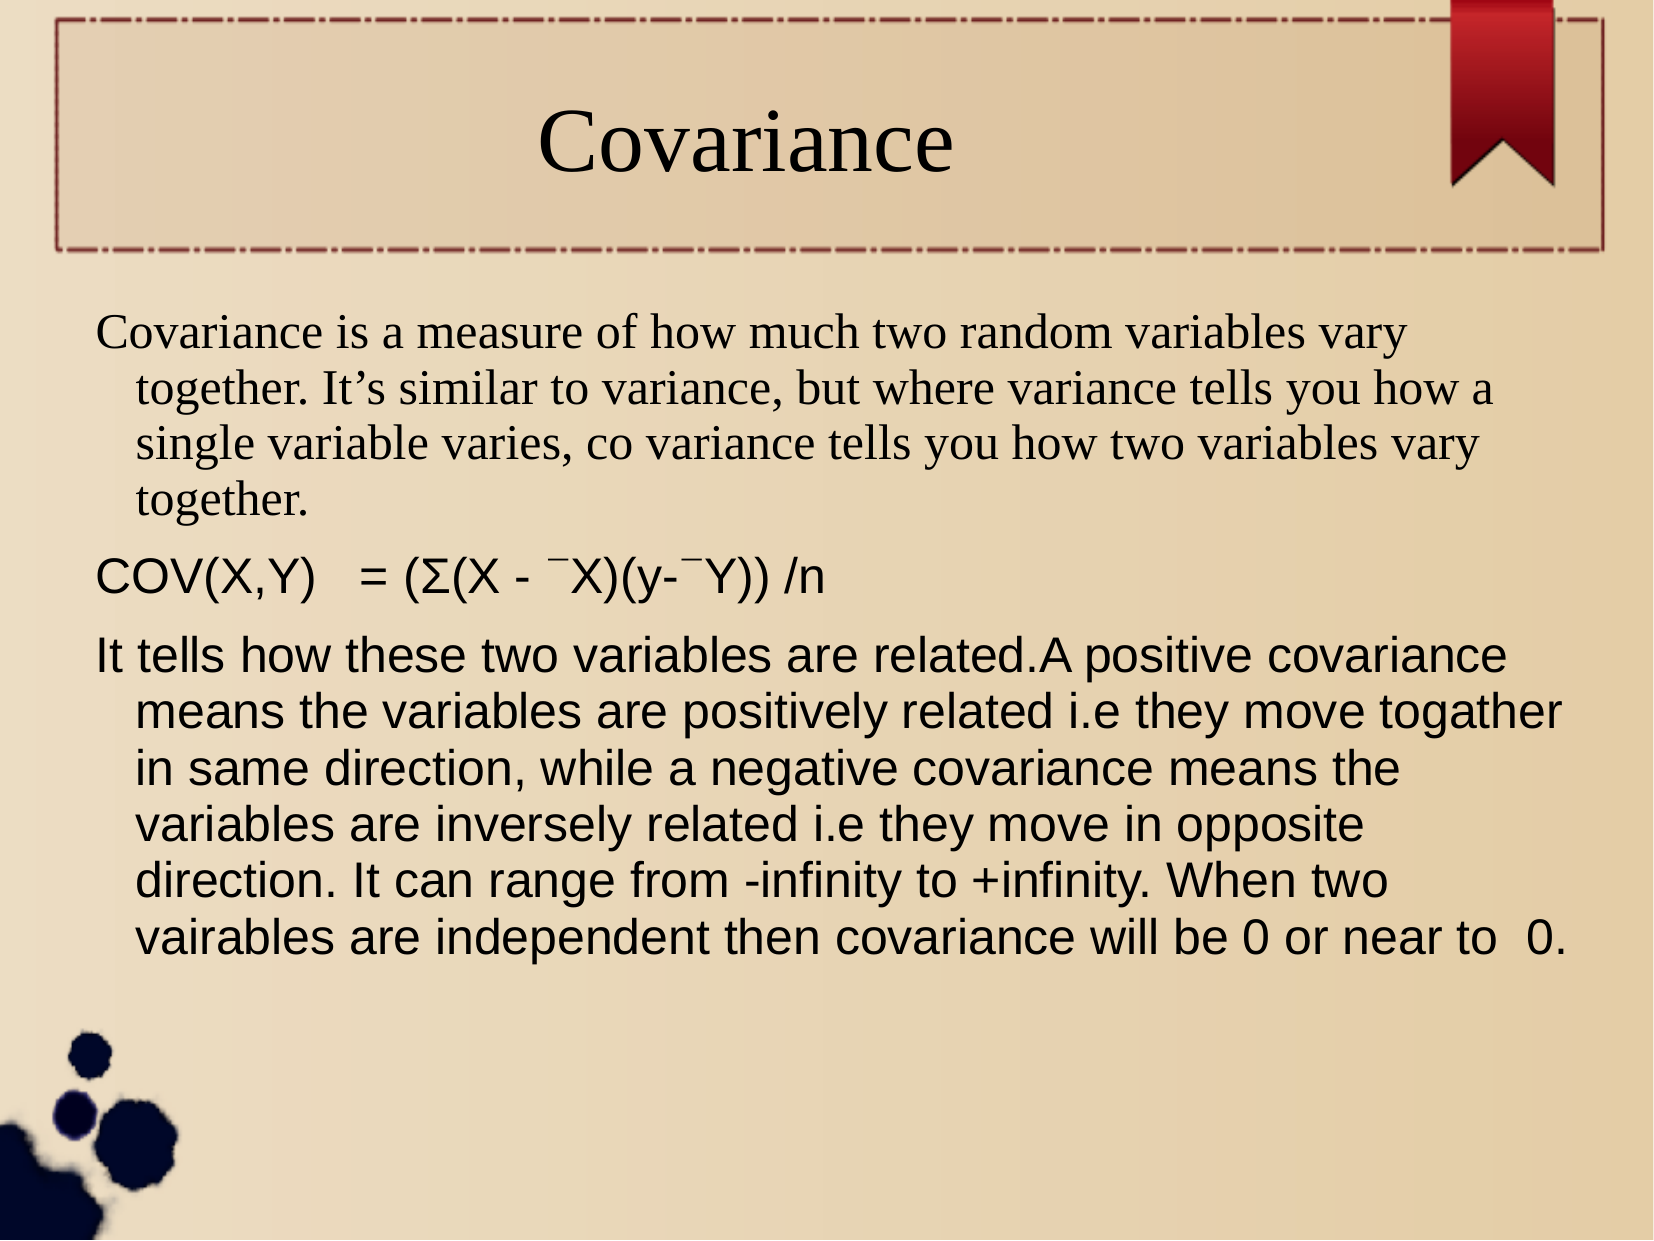

# Covariance
Covariance is a measure of how much two random variables vary together. It’s similar to variance, but where variance tells you how a single variable varies, co variance tells you how two variables vary together.
COV(X,Y) = (Σ(X - X)(y-Y)) /n
It tells how these two variables are related.A positive covariance means the variables are positively related i.e they move togather in same direction, while a negative covariance means the variables are inversely related i.e they move in opposite direction. It can range from -infinity to +infinity. When two vairables are independent then covariance will be 0 or near to 0.